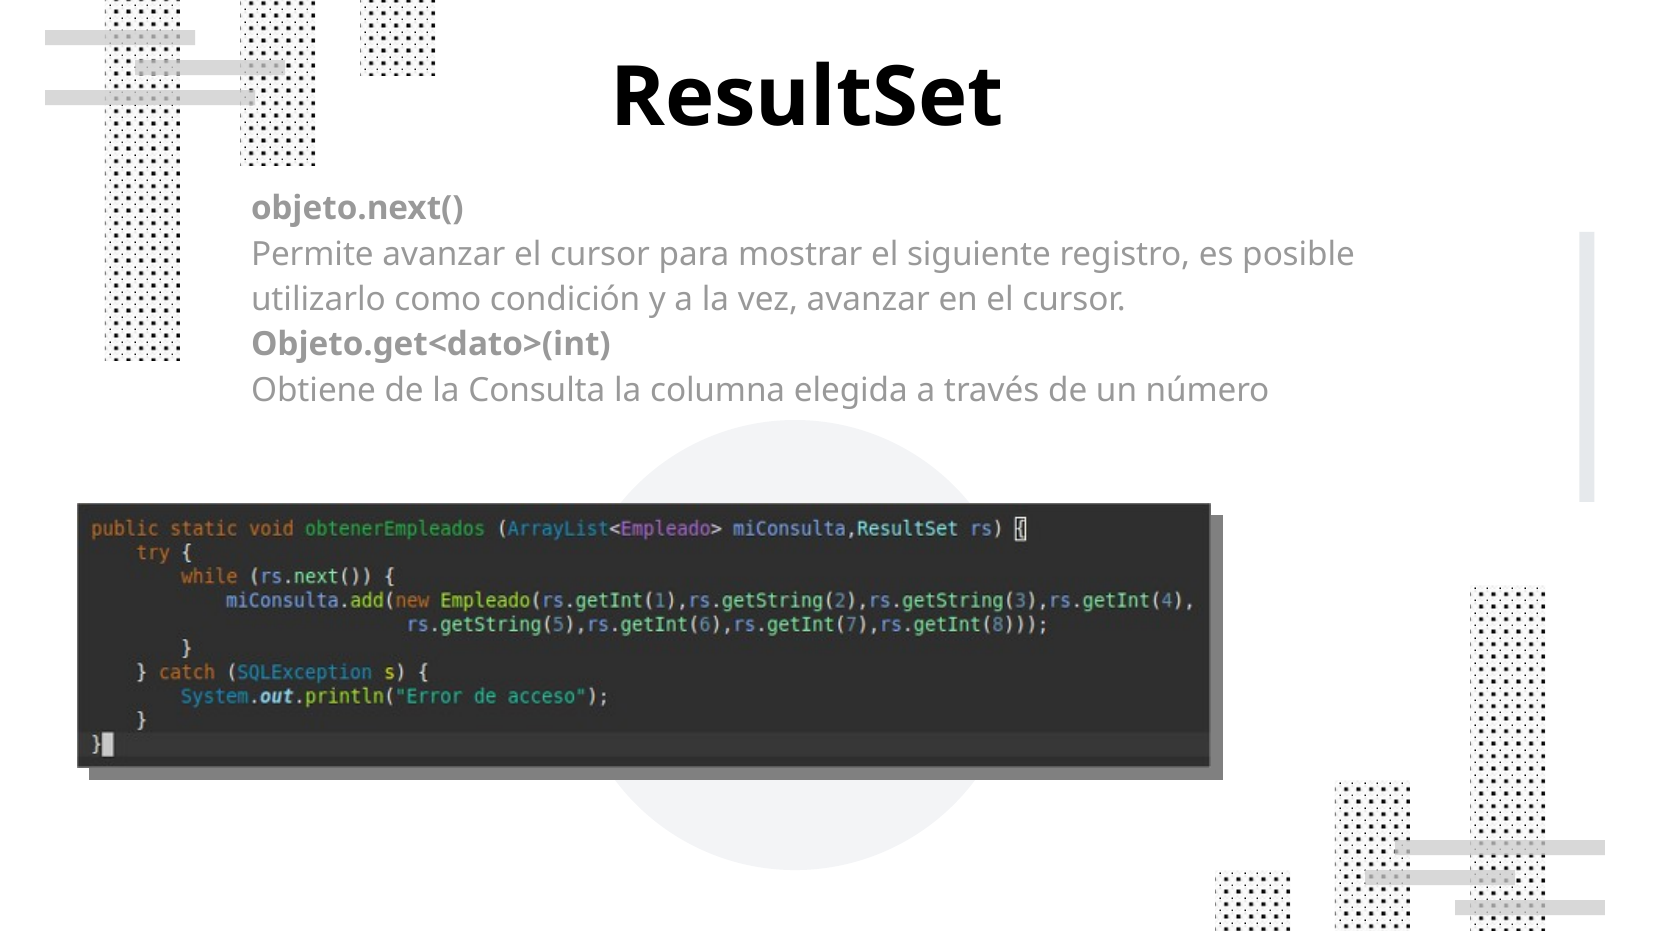

ResultSet
objeto.next()
Permite avanzar el cursor para mostrar el siguiente registro, es posible utilizarlo como condición y a la vez, avanzar en el cursor.
Objeto.get<dato>(int)
Obtiene de la Consulta la columna elegida a través de un número